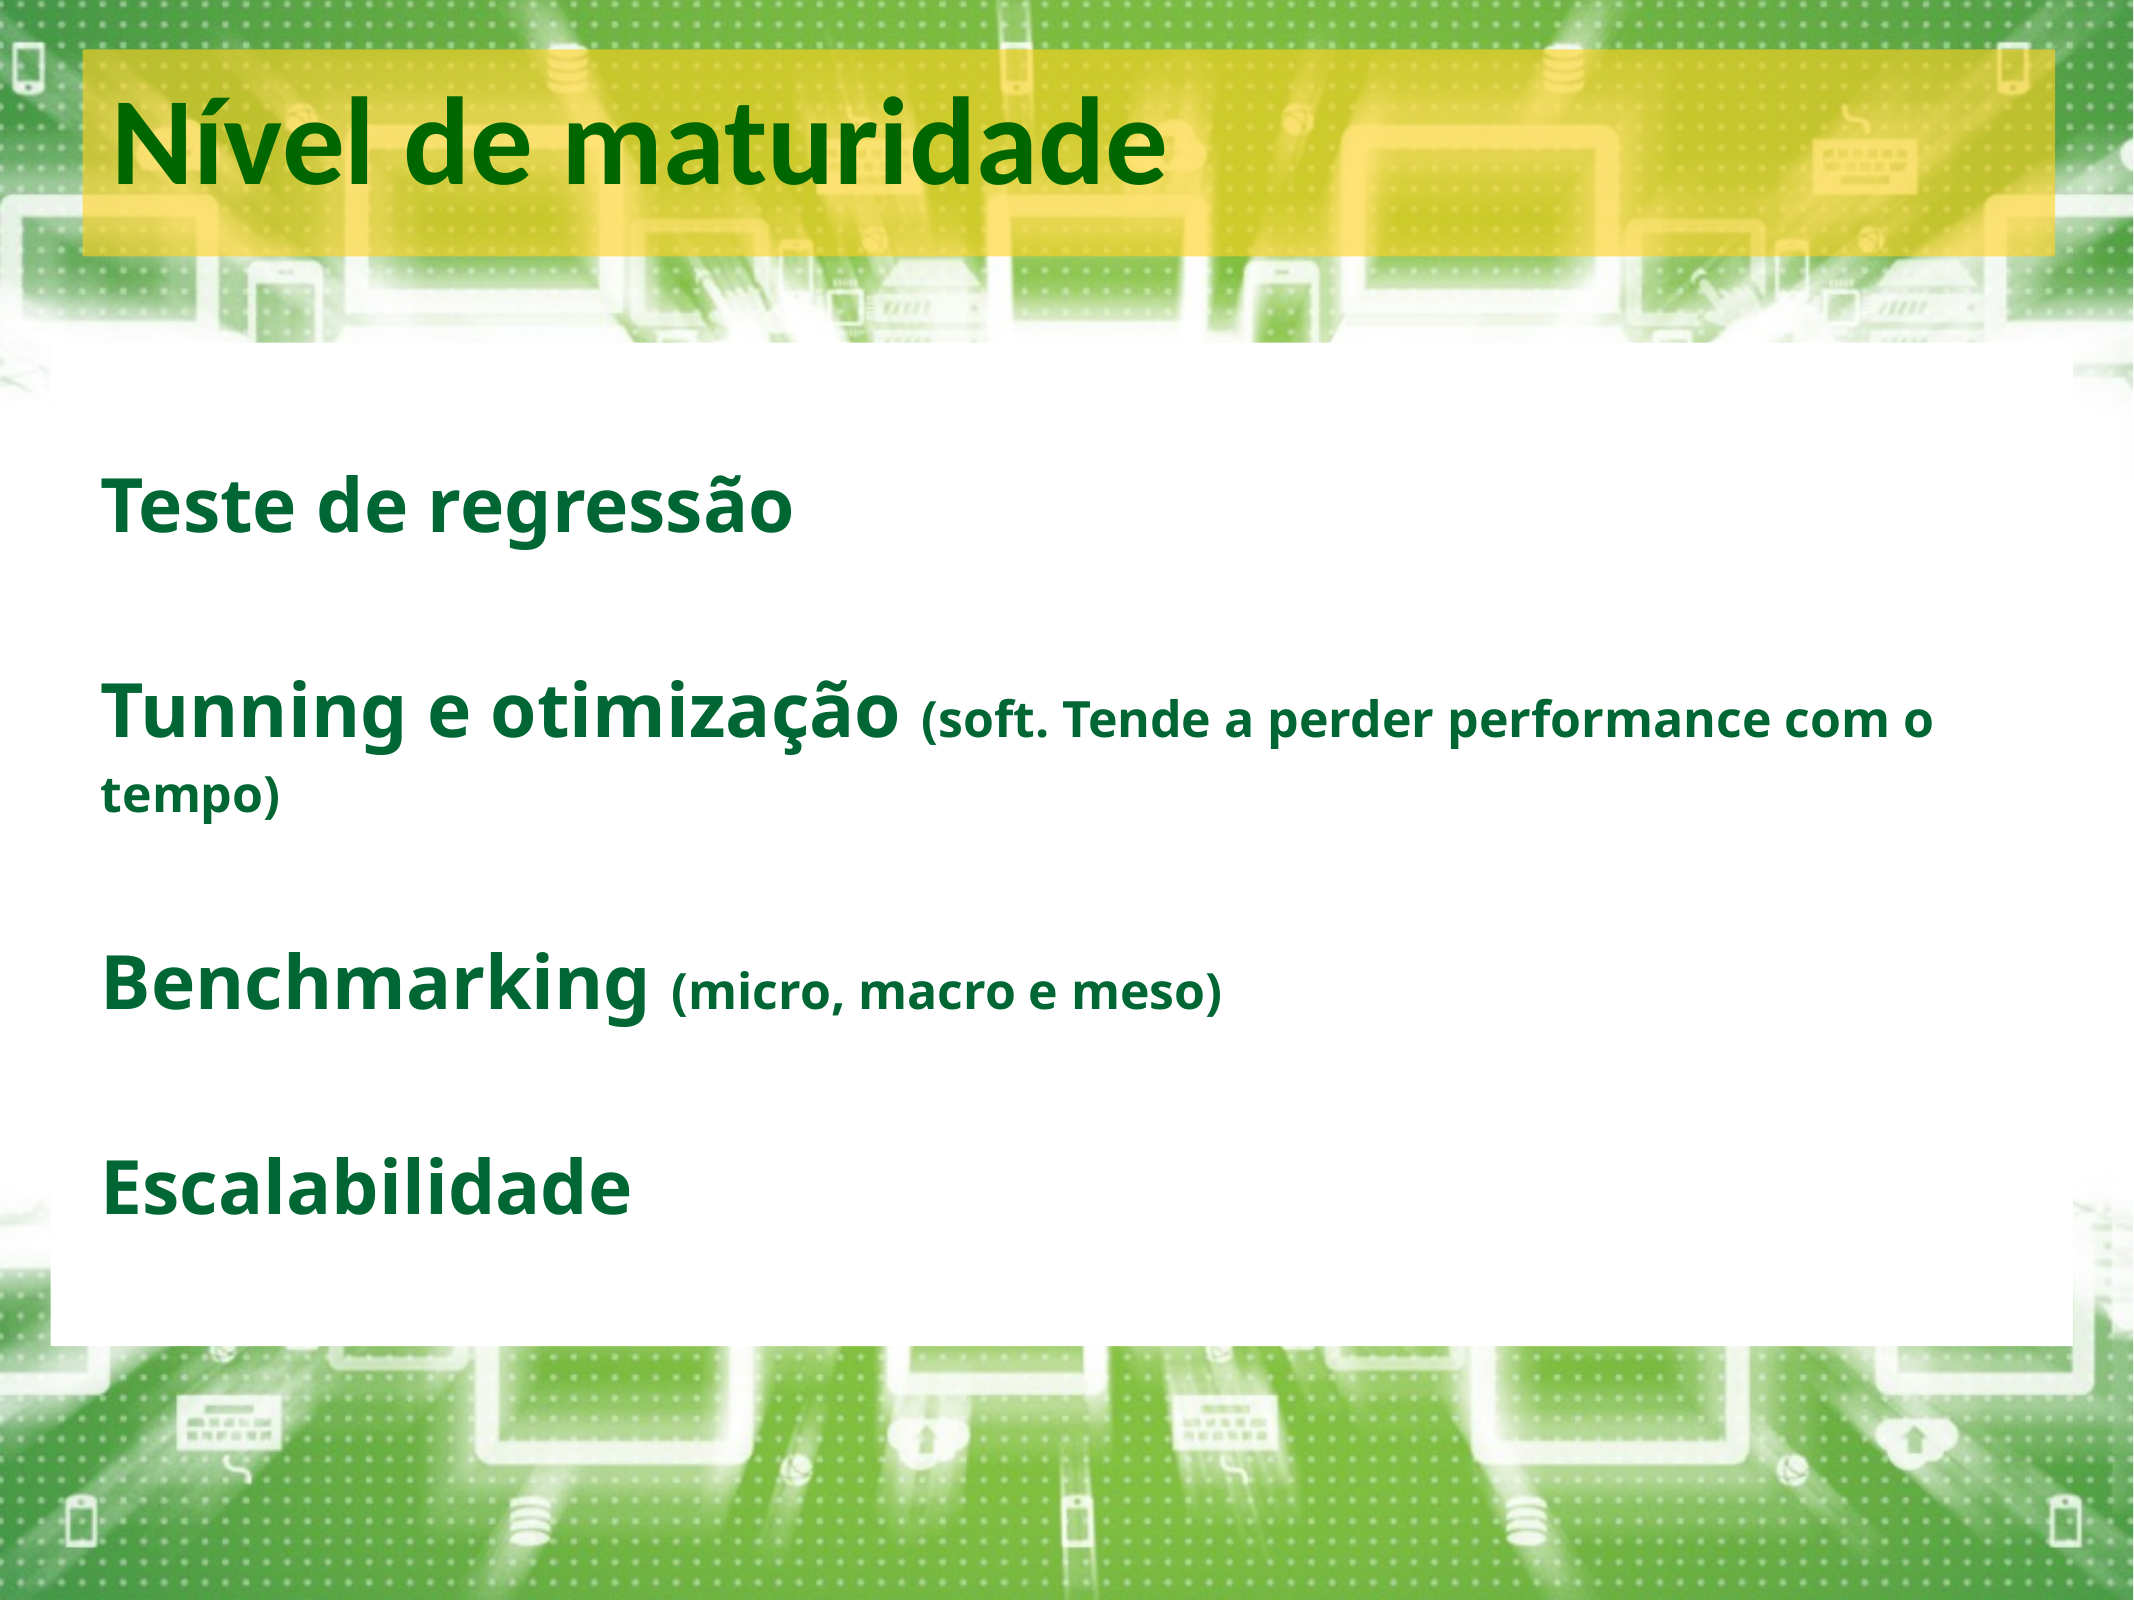

# Nível de maturidade
Teste de regressão
Tunning e otimização (soft. Tende a perder performance com o tempo)
Benchmarking (micro, macro e meso)
Escalabilidade